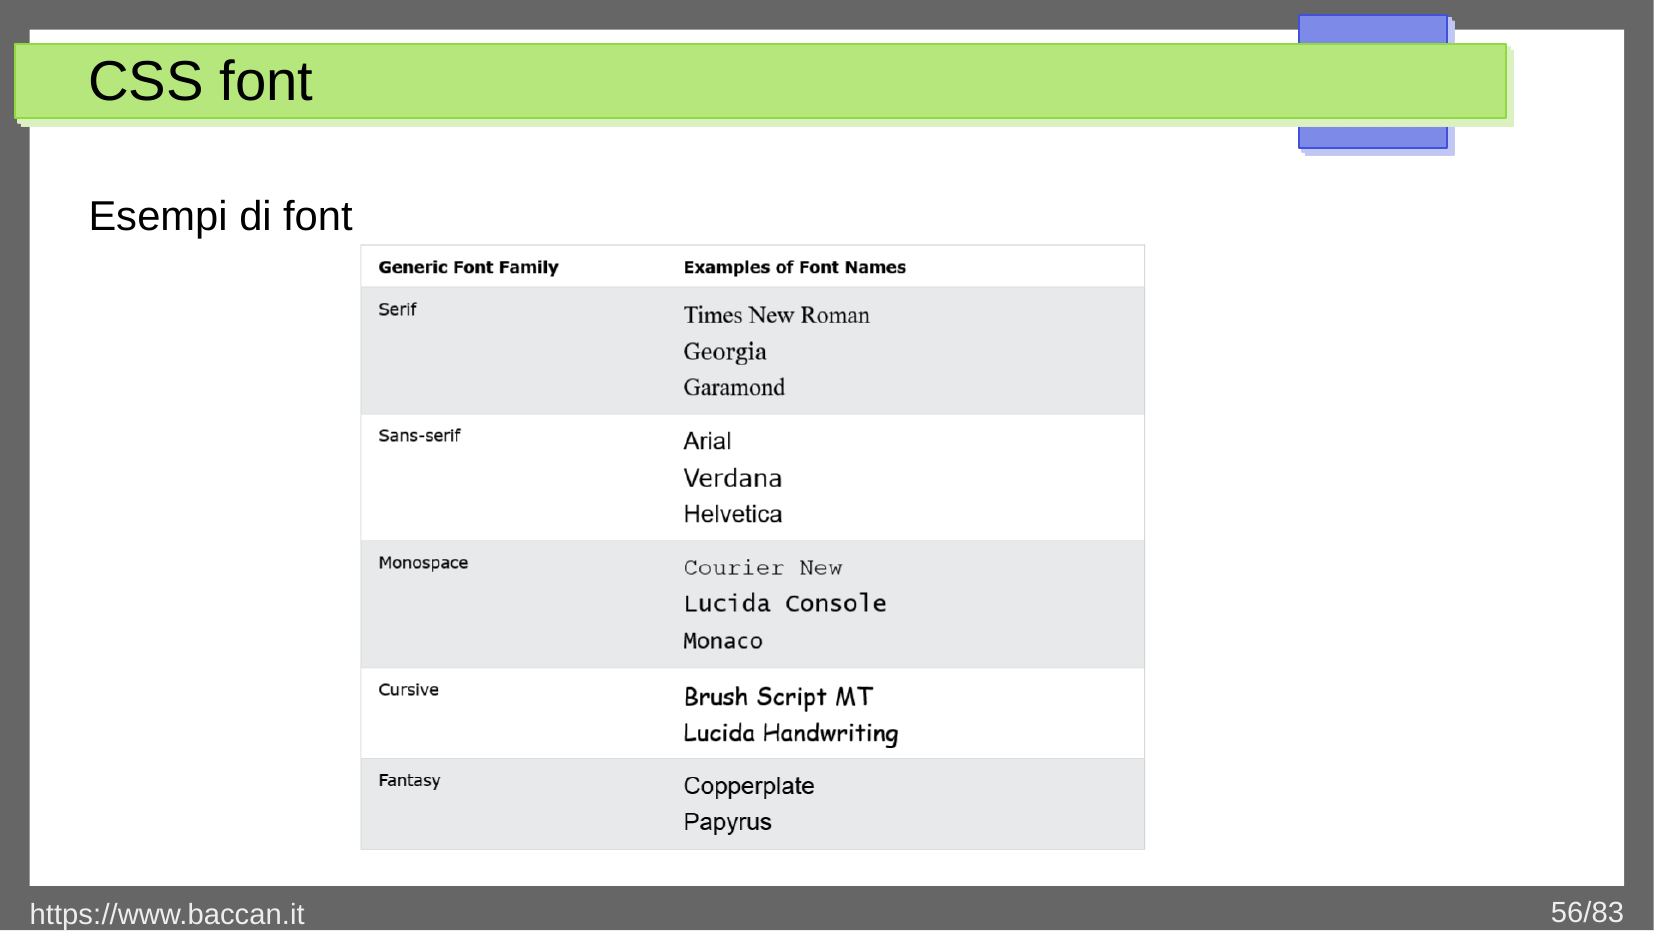

# CSS font
Esempi di font
56
https://www.baccan.it